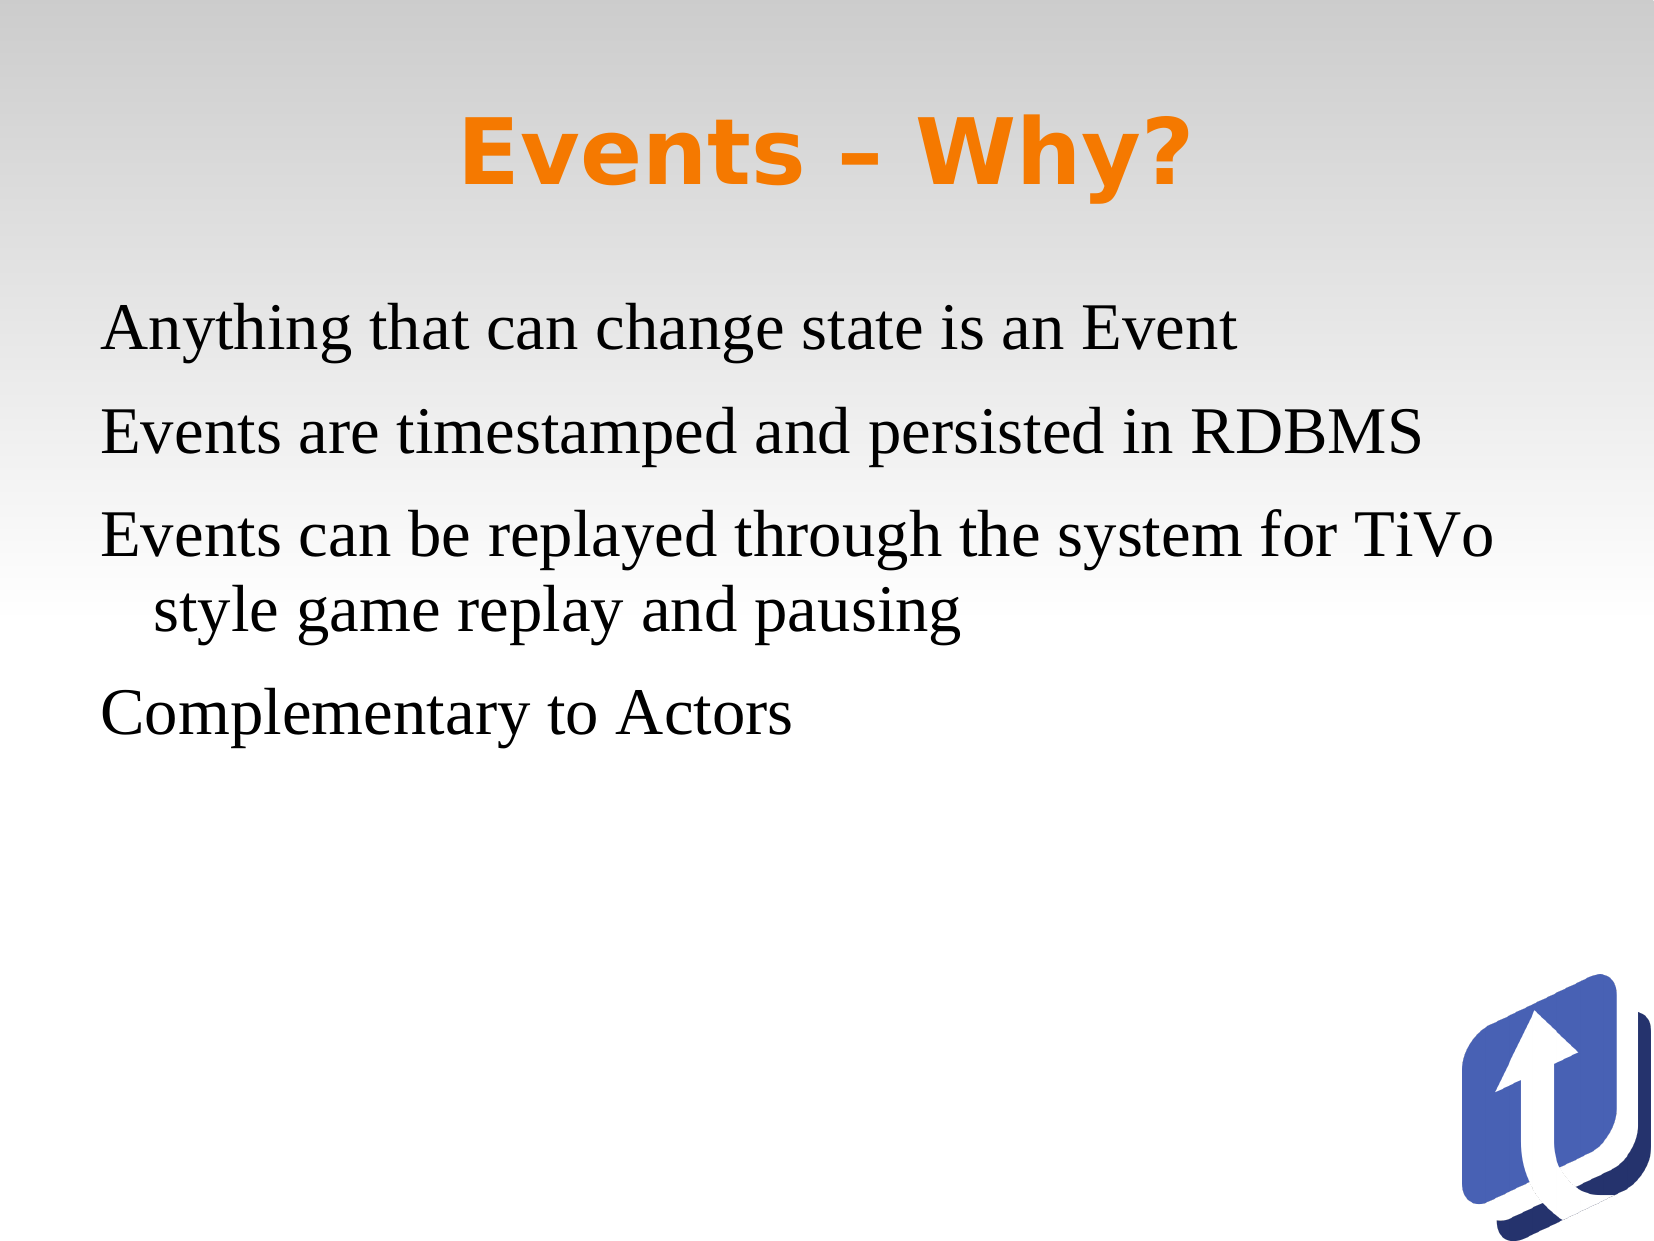

# Events – Why?
Anything that can change state is an Event
Events are timestamped and persisted in RDBMS
Events can be replayed through the system for TiVo style game replay and pausing
Complementary to Actors